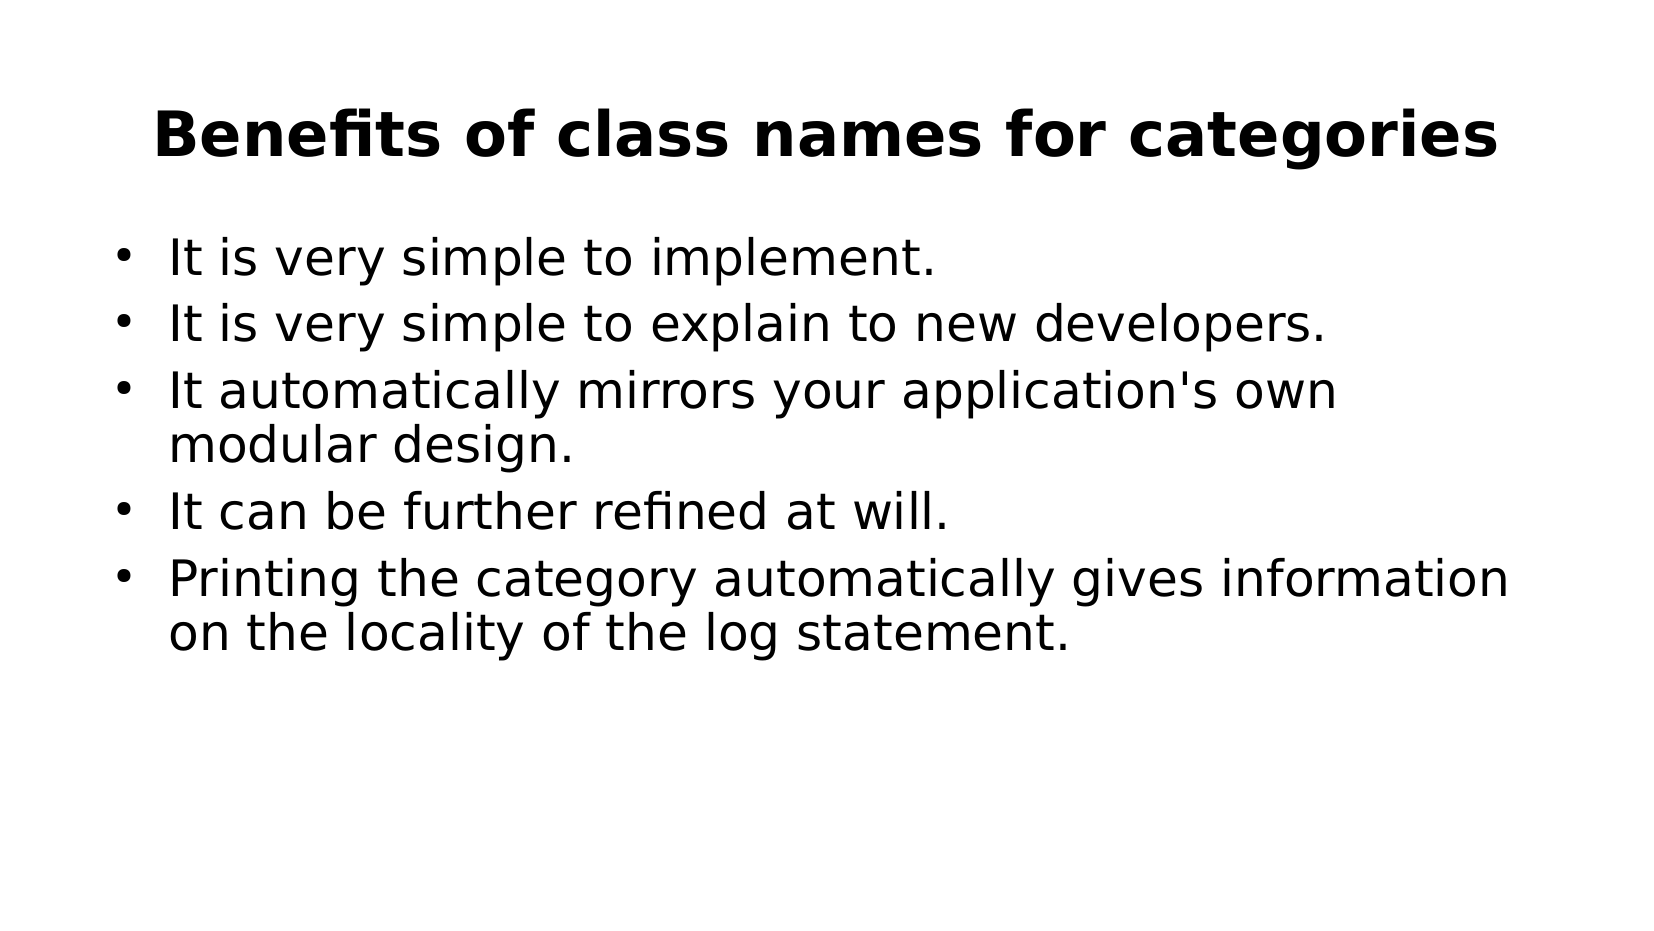

# Benefits of class names for categories
It is very simple to implement.
It is very simple to explain to new developers.
It automatically mirrors your application's own modular design.
It can be further refined at will.
Printing the category automatically gives information on the locality of the log statement.